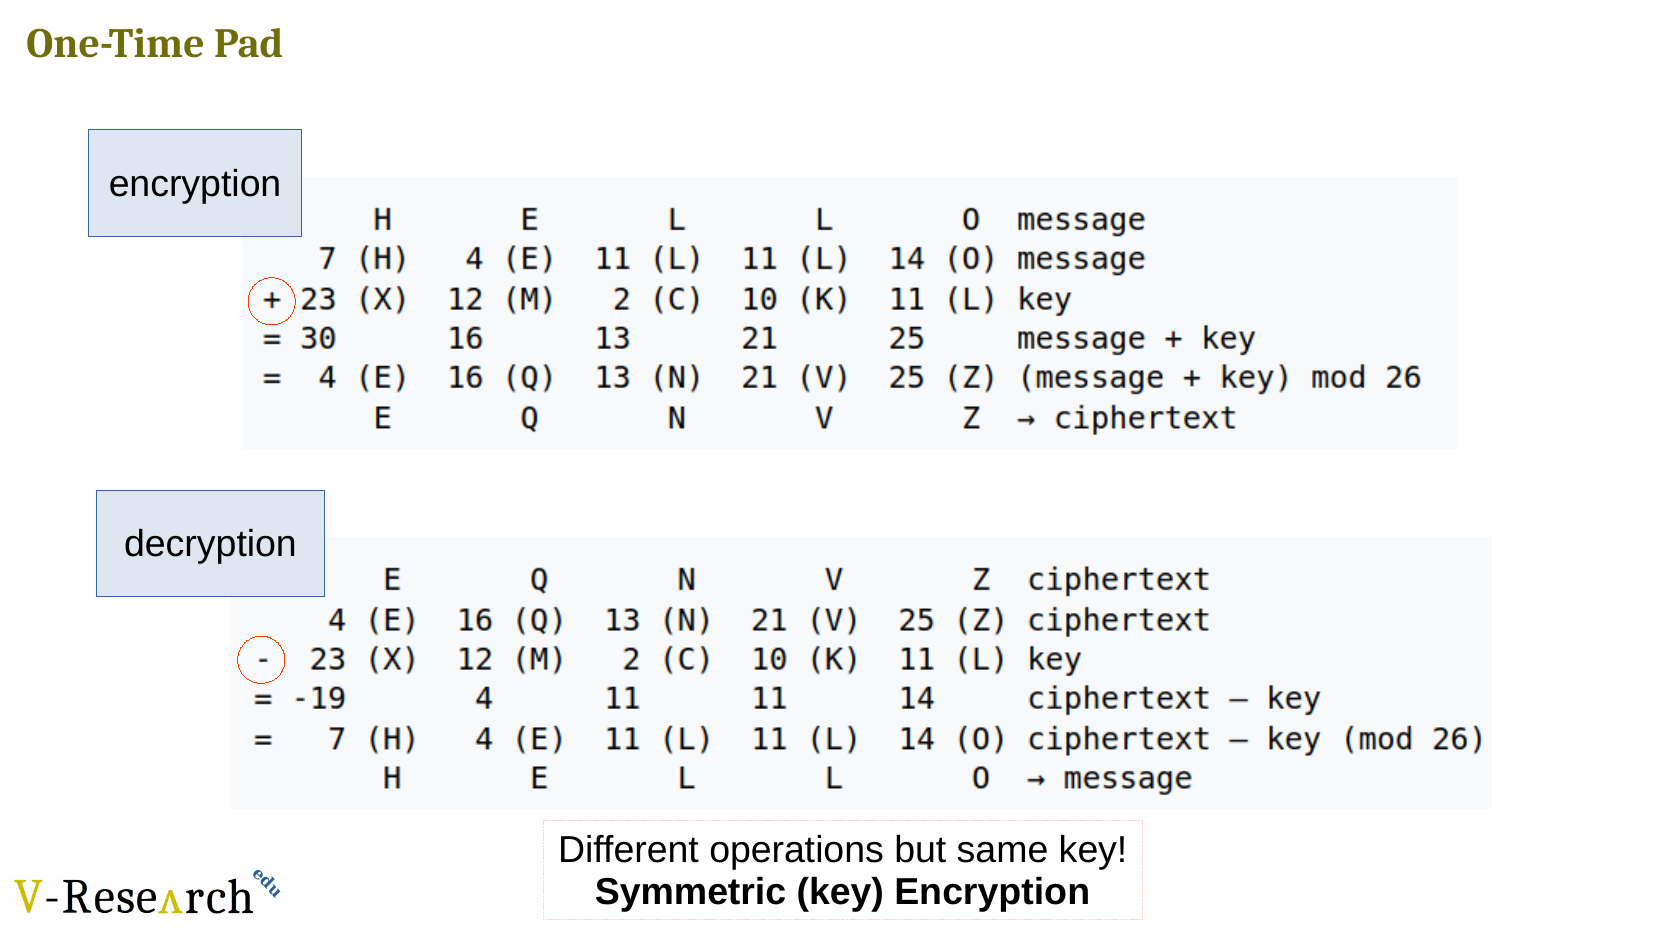

One-Time Pad
encryption
decryption
Different operations but same key!
Symmetric (key) Encryption
edu